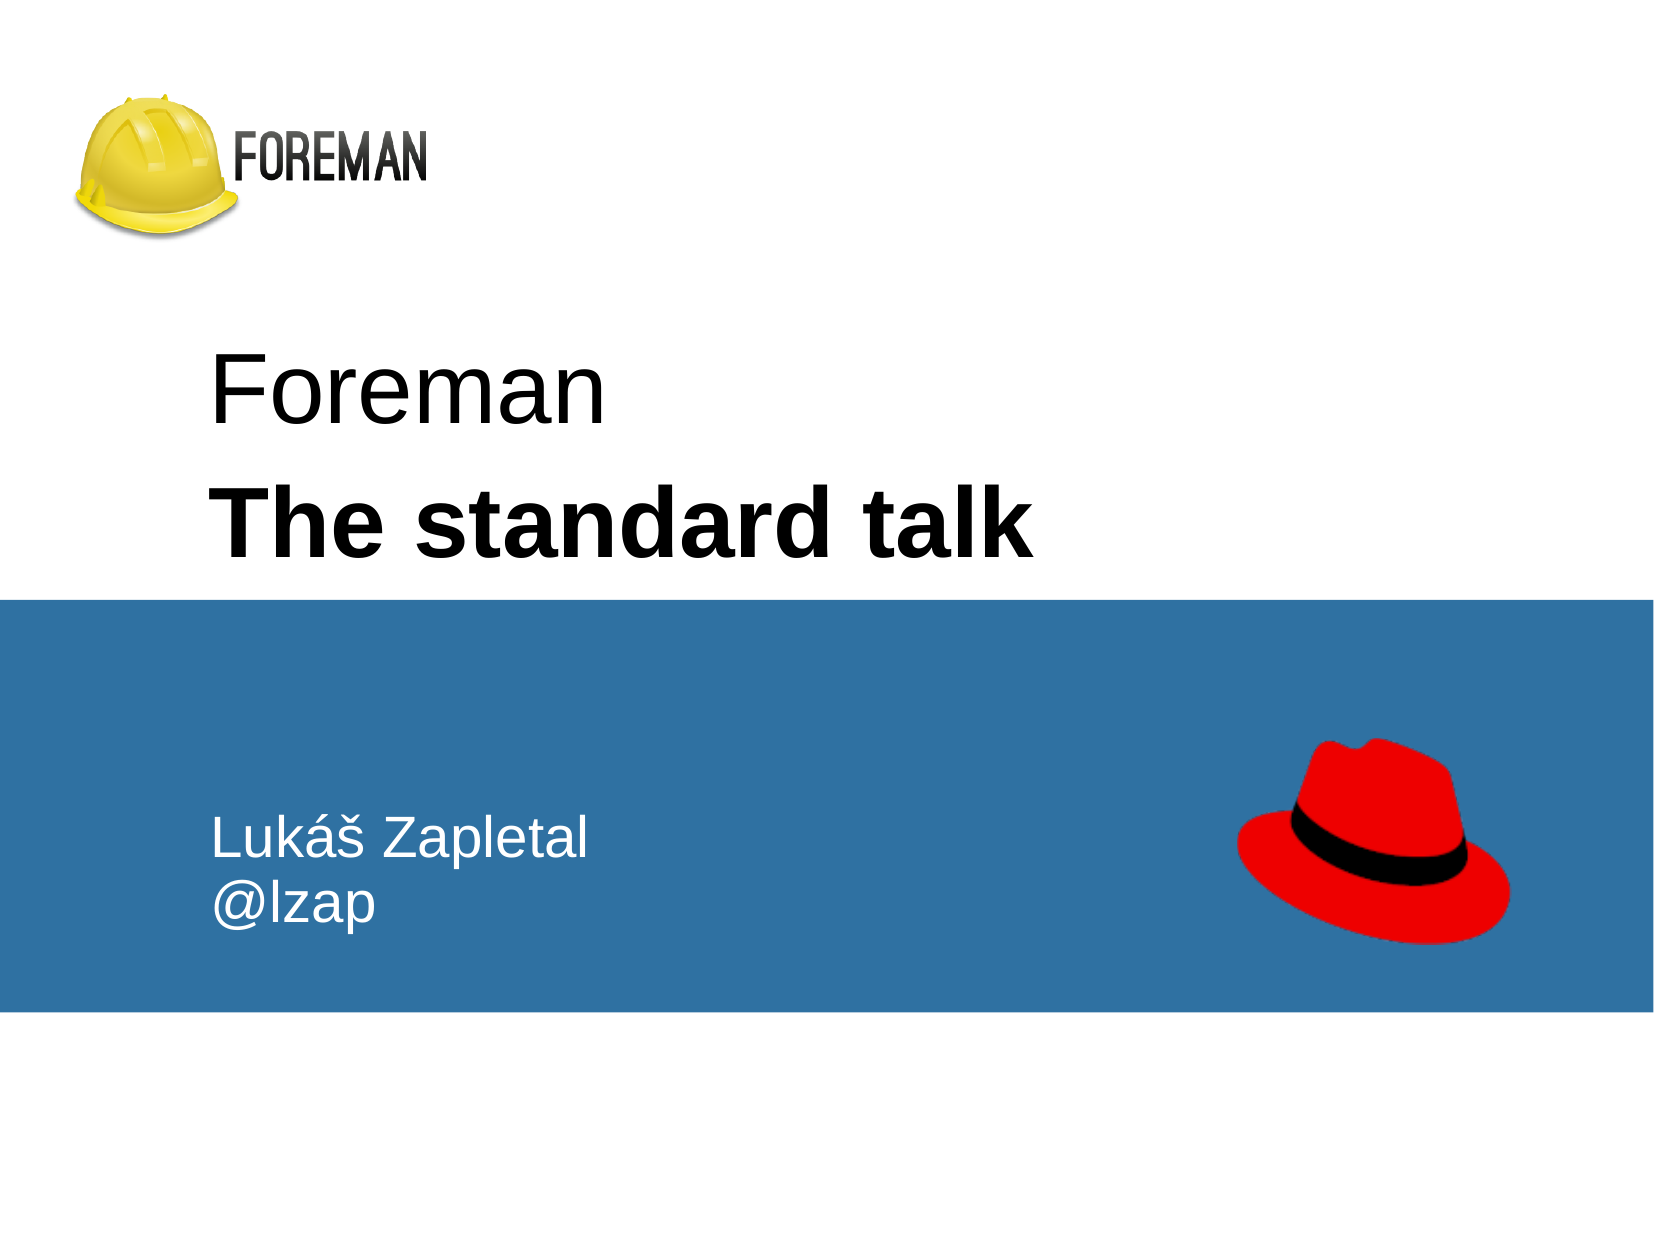

Foreman
The standard talk
Lukáš Zapletal
@lzap